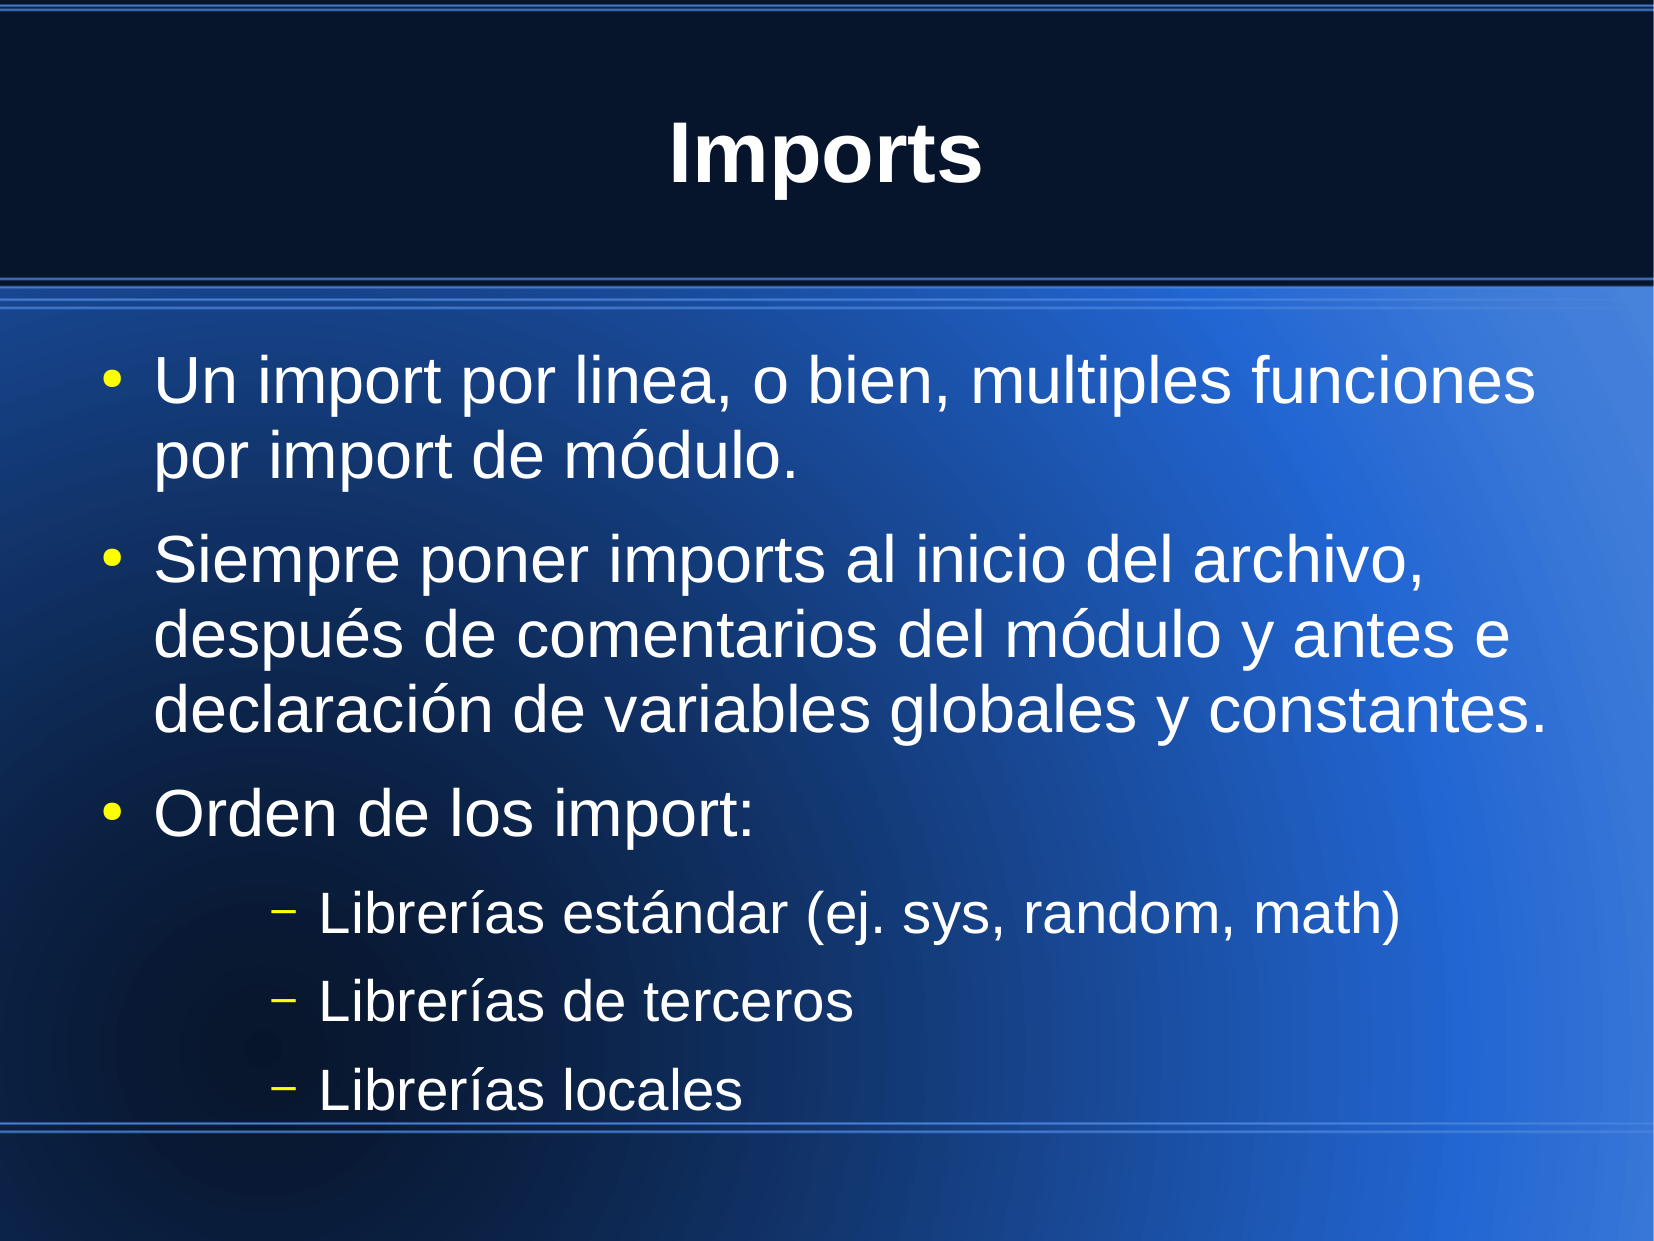

# Imports
Un import por linea, o bien, multiples funciones por import de módulo.
Siempre poner imports al inicio del archivo, después de comentarios del módulo y antes e declaración de variables globales y constantes.
Orden de los import:
Librerías estándar (ej. sys, random, math)
Librerías de terceros
Librerías locales